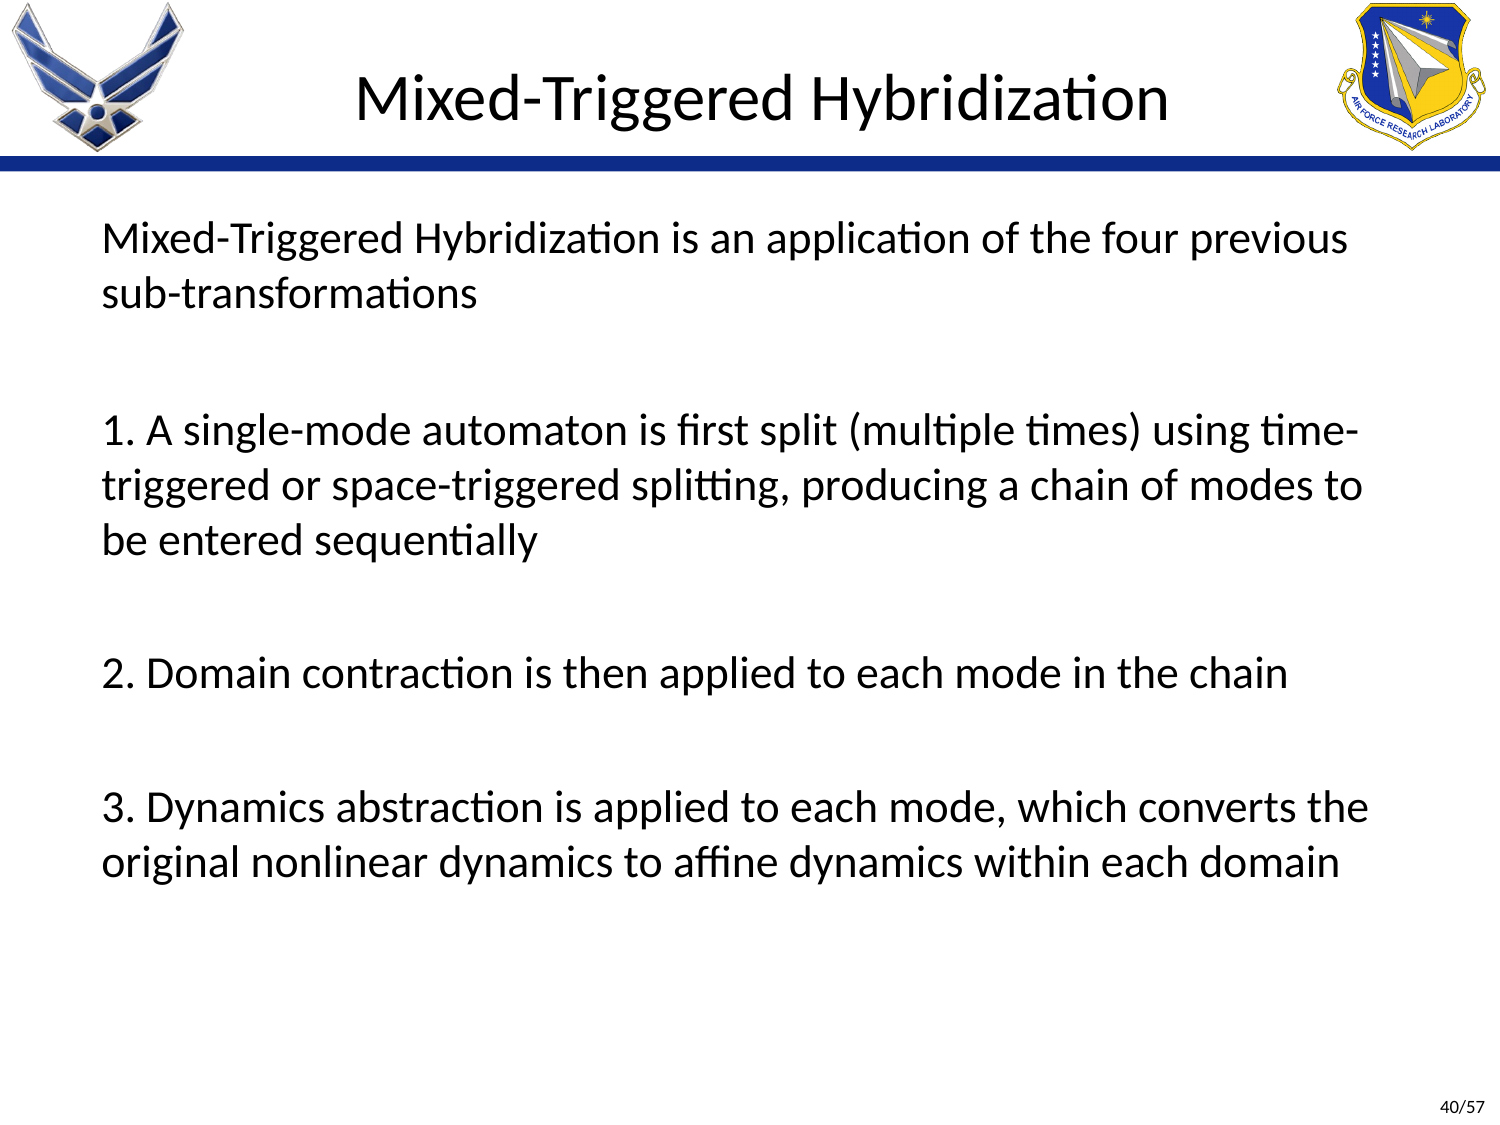

# Mixed-Triggered Hybridization
Mixed-Triggered Hybridization is an application of the four previous sub-transformations
1. A single-mode automaton is first split (multiple times) using time-triggered or space-triggered splitting, producing a chain of modes to be entered sequentially
2. Domain contraction is then applied to each mode in the chain
3. Dynamics abstraction is applied to each mode, which converts the original nonlinear dynamics to affine dynamics within each domain